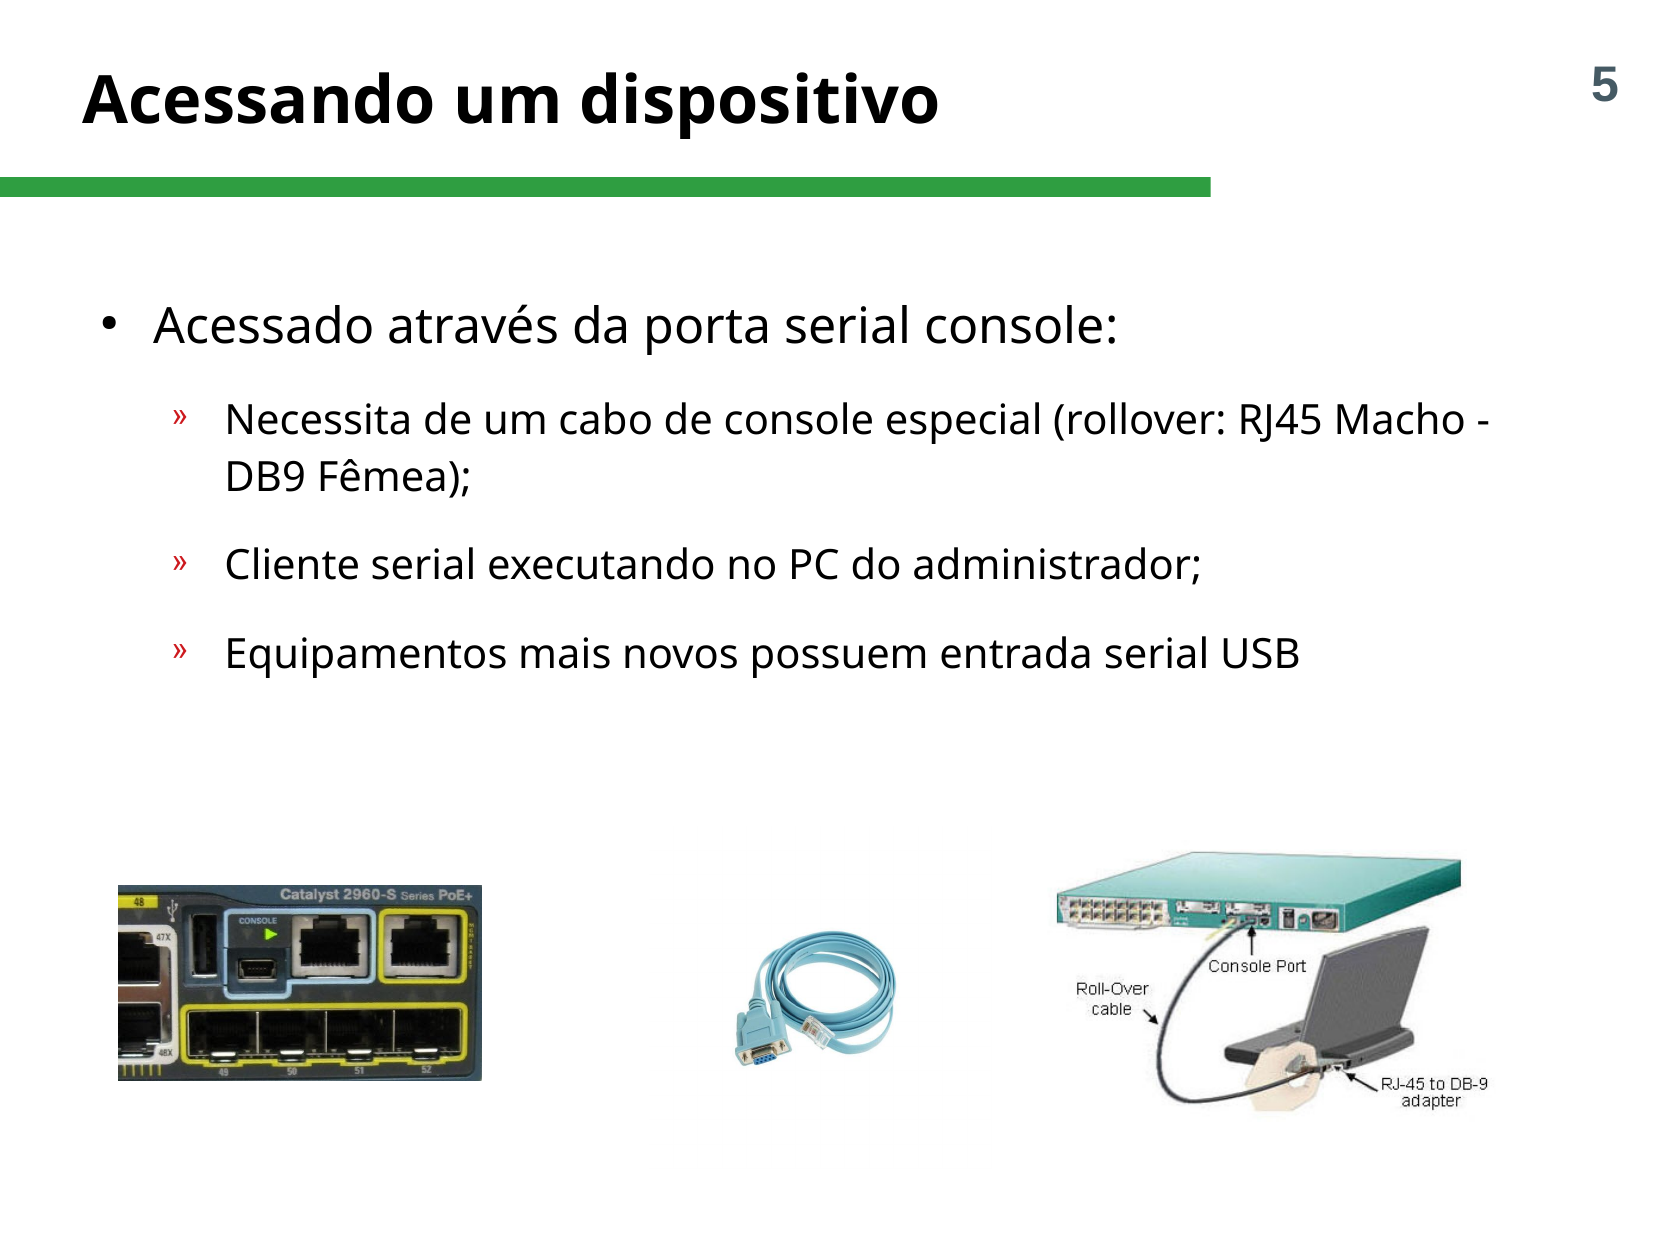

# Acessando um dispositivo
Acessado através da porta serial console:
Necessita de um cabo de console especial (rollover: RJ45 Macho - DB9 Fêmea);
Cliente serial executando no PC do administrador;
Equipamentos mais novos possuem entrada serial USB